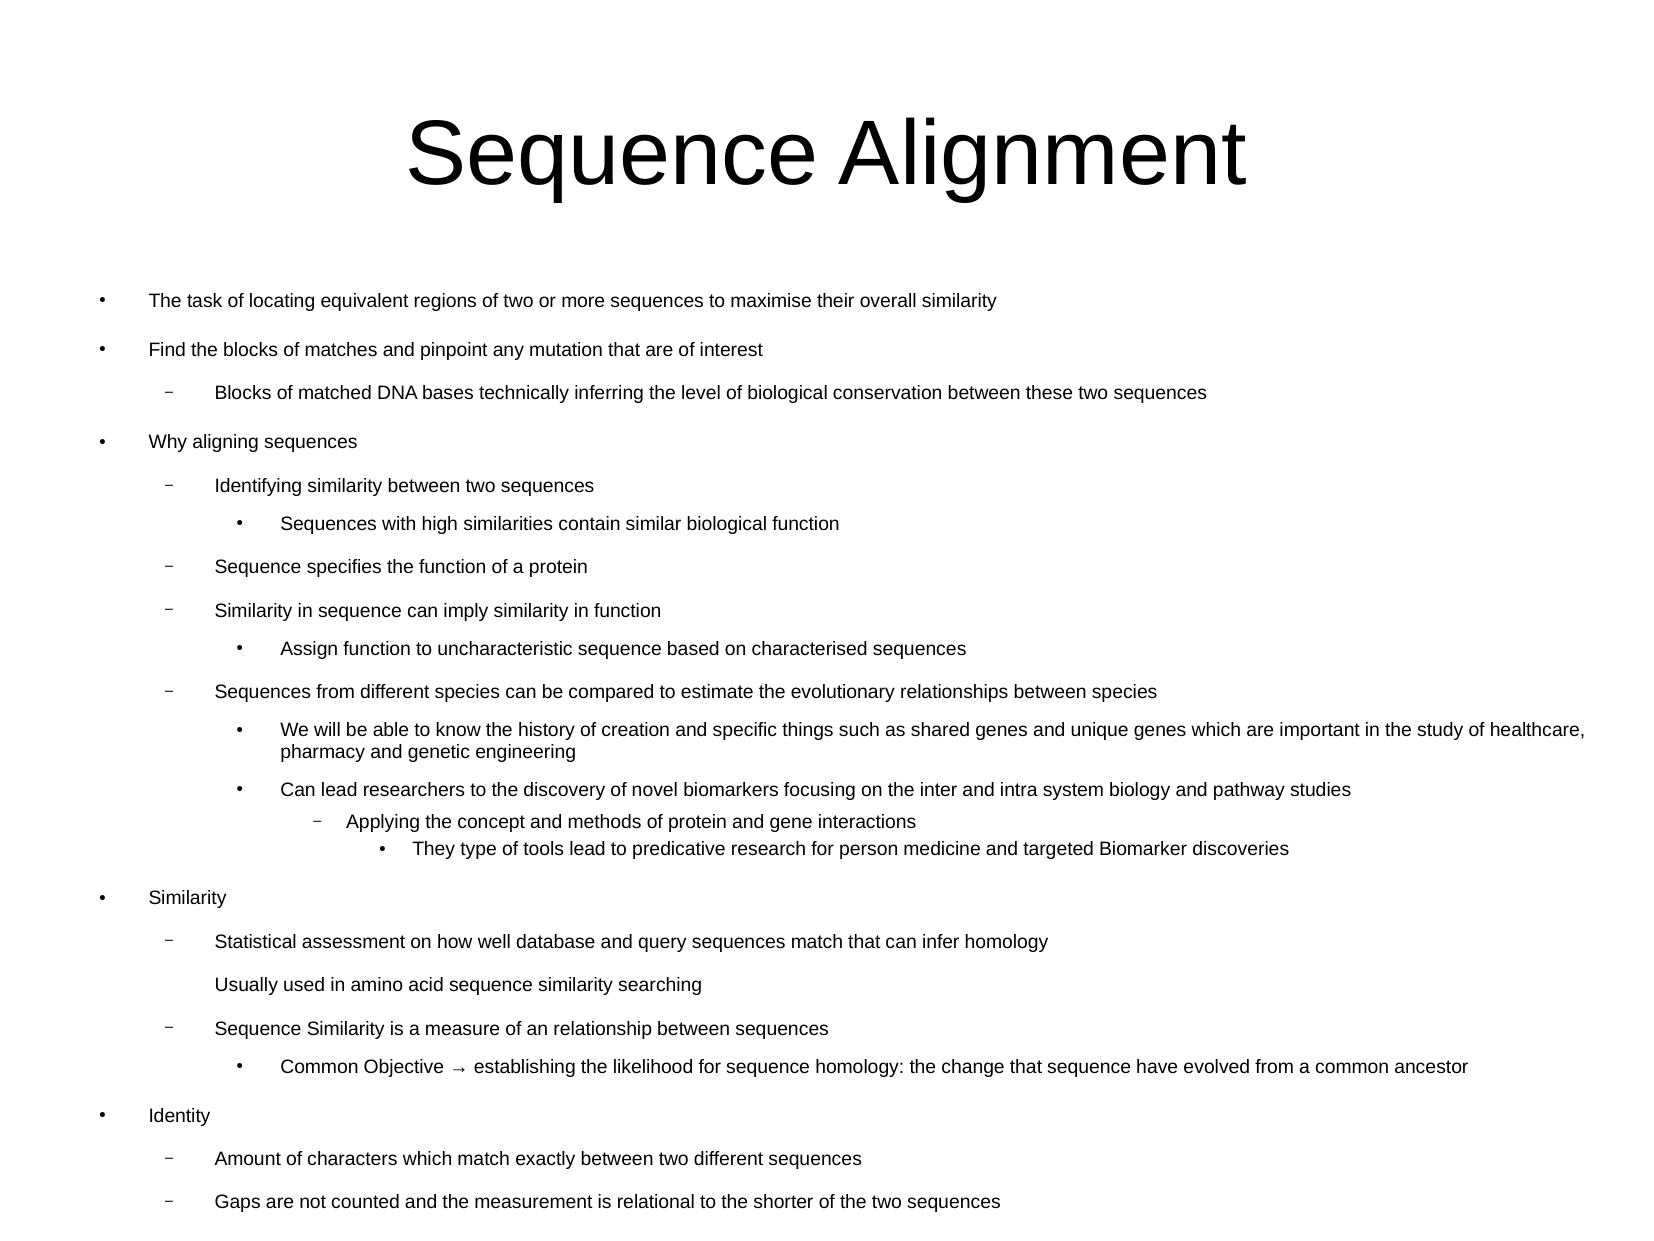

# Sequence Alignment
The task of locating equivalent regions of two or more sequences to maximise their overall similarity
Find the blocks of matches and pinpoint any mutation that are of interest
Blocks of matched DNA bases technically inferring the level of biological conservation between these two sequences
Why aligning sequences
Identifying similarity between two sequences
Sequences with high similarities contain similar biological function
Sequence specifies the function of a protein
Similarity in sequence can imply similarity in function
Assign function to uncharacteristic sequence based on characterised sequences
Sequences from different species can be compared to estimate the evolutionary relationships between species
We will be able to know the history of creation and specific things such as shared genes and unique genes which are important in the study of healthcare, pharmacy and genetic engineering
Can lead researchers to the discovery of novel biomarkers focusing on the inter and intra system biology and pathway studies
Applying the concept and methods of protein and gene interactions
They type of tools lead to predicative research for person medicine and targeted Biomarker discoveries
Similarity
Statistical assessment on how well database and query sequences match that can infer homology
Usually used in amino acid sequence similarity searching
Sequence Similarity is a measure of an relationship between sequences
Common Objective → establishing the likelihood for sequence homology: the change that sequence have evolved from a common ancestor
Identity
Amount of characters which match exactly between two different sequences
Gaps are not counted and the measurement is relational to the shorter of the two sequences